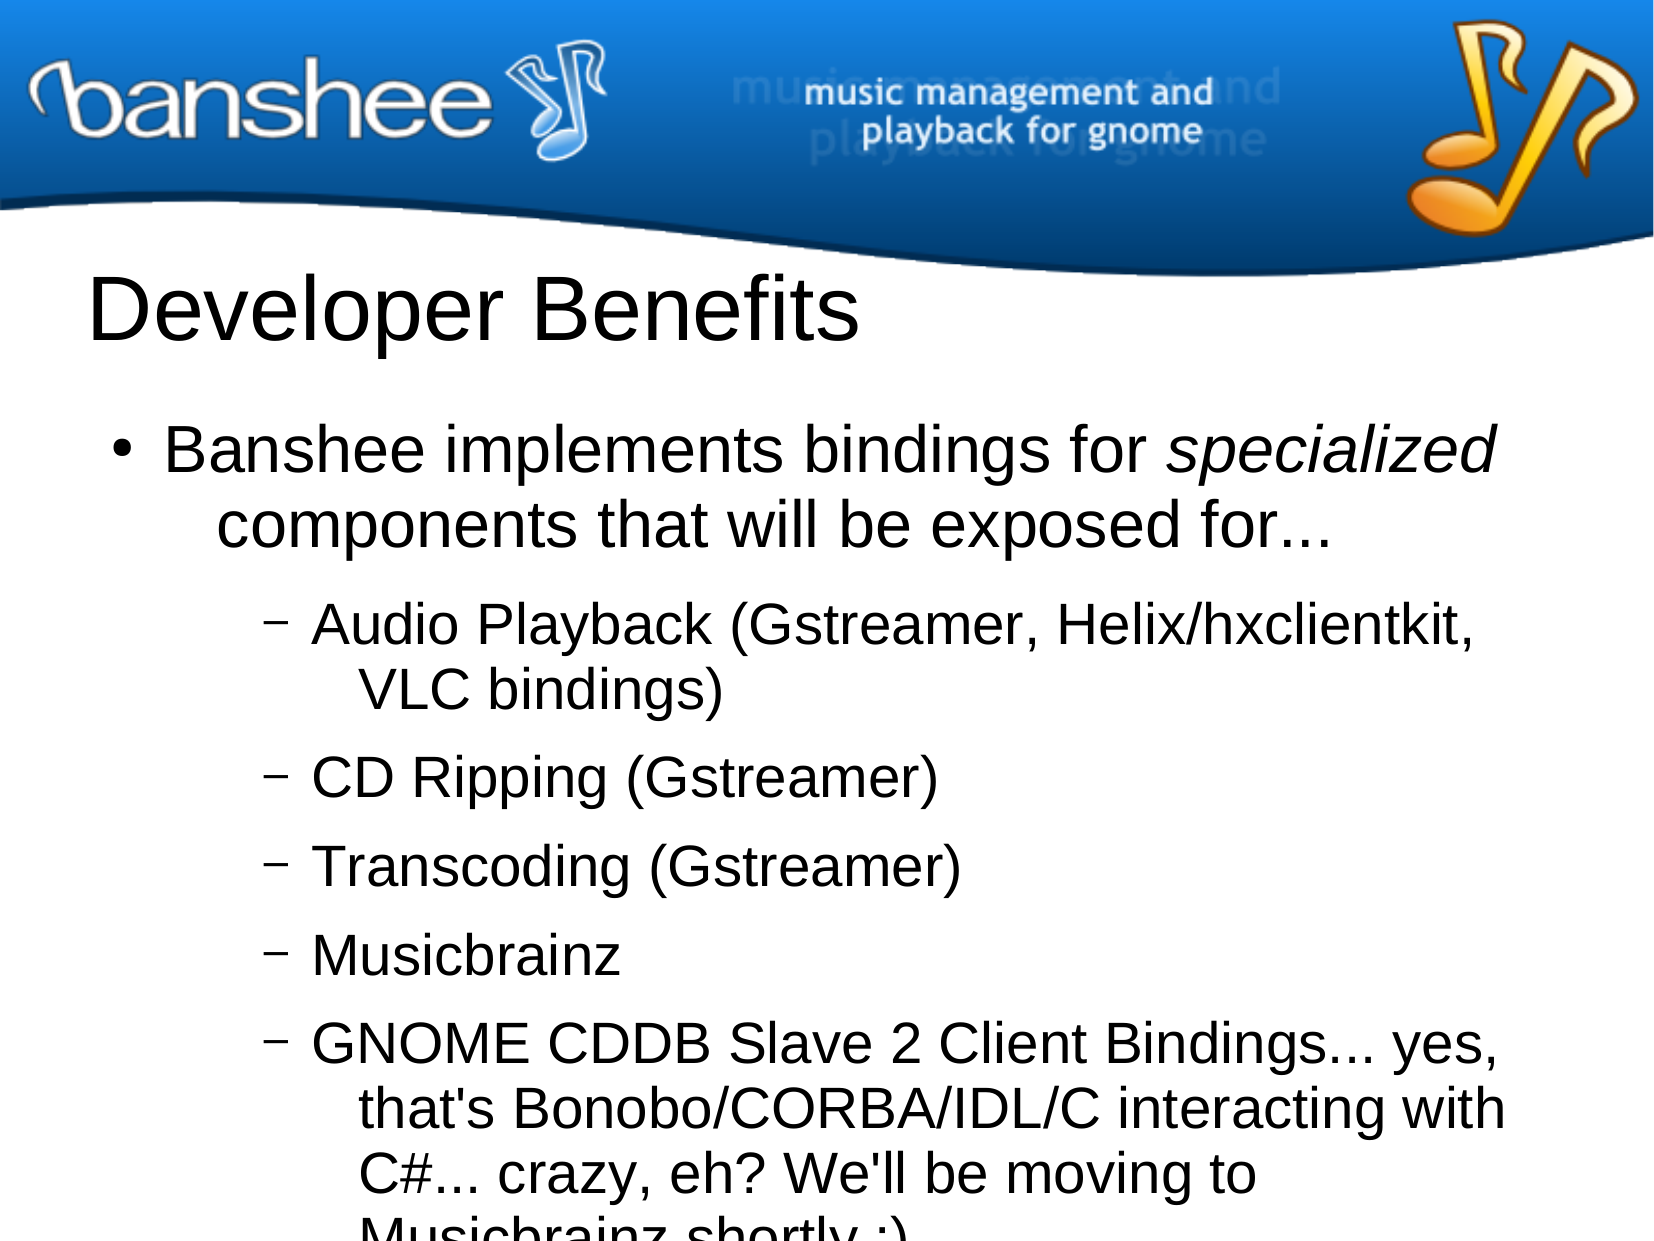

# Developer Benefits
Banshee implements bindings for specialized components that will be exposed for...
Audio Playback (Gstreamer, Helix/hxclientkit, VLC bindings)
CD Ripping (Gstreamer)
Transcoding (Gstreamer)
Musicbrainz
GNOME CDDB Slave 2 Client Bindings... yes, that's Bonobo/CORBA/IDL/C interacting with C#... crazy, eh? We'll be moving to Musicbrainz shortly ;)